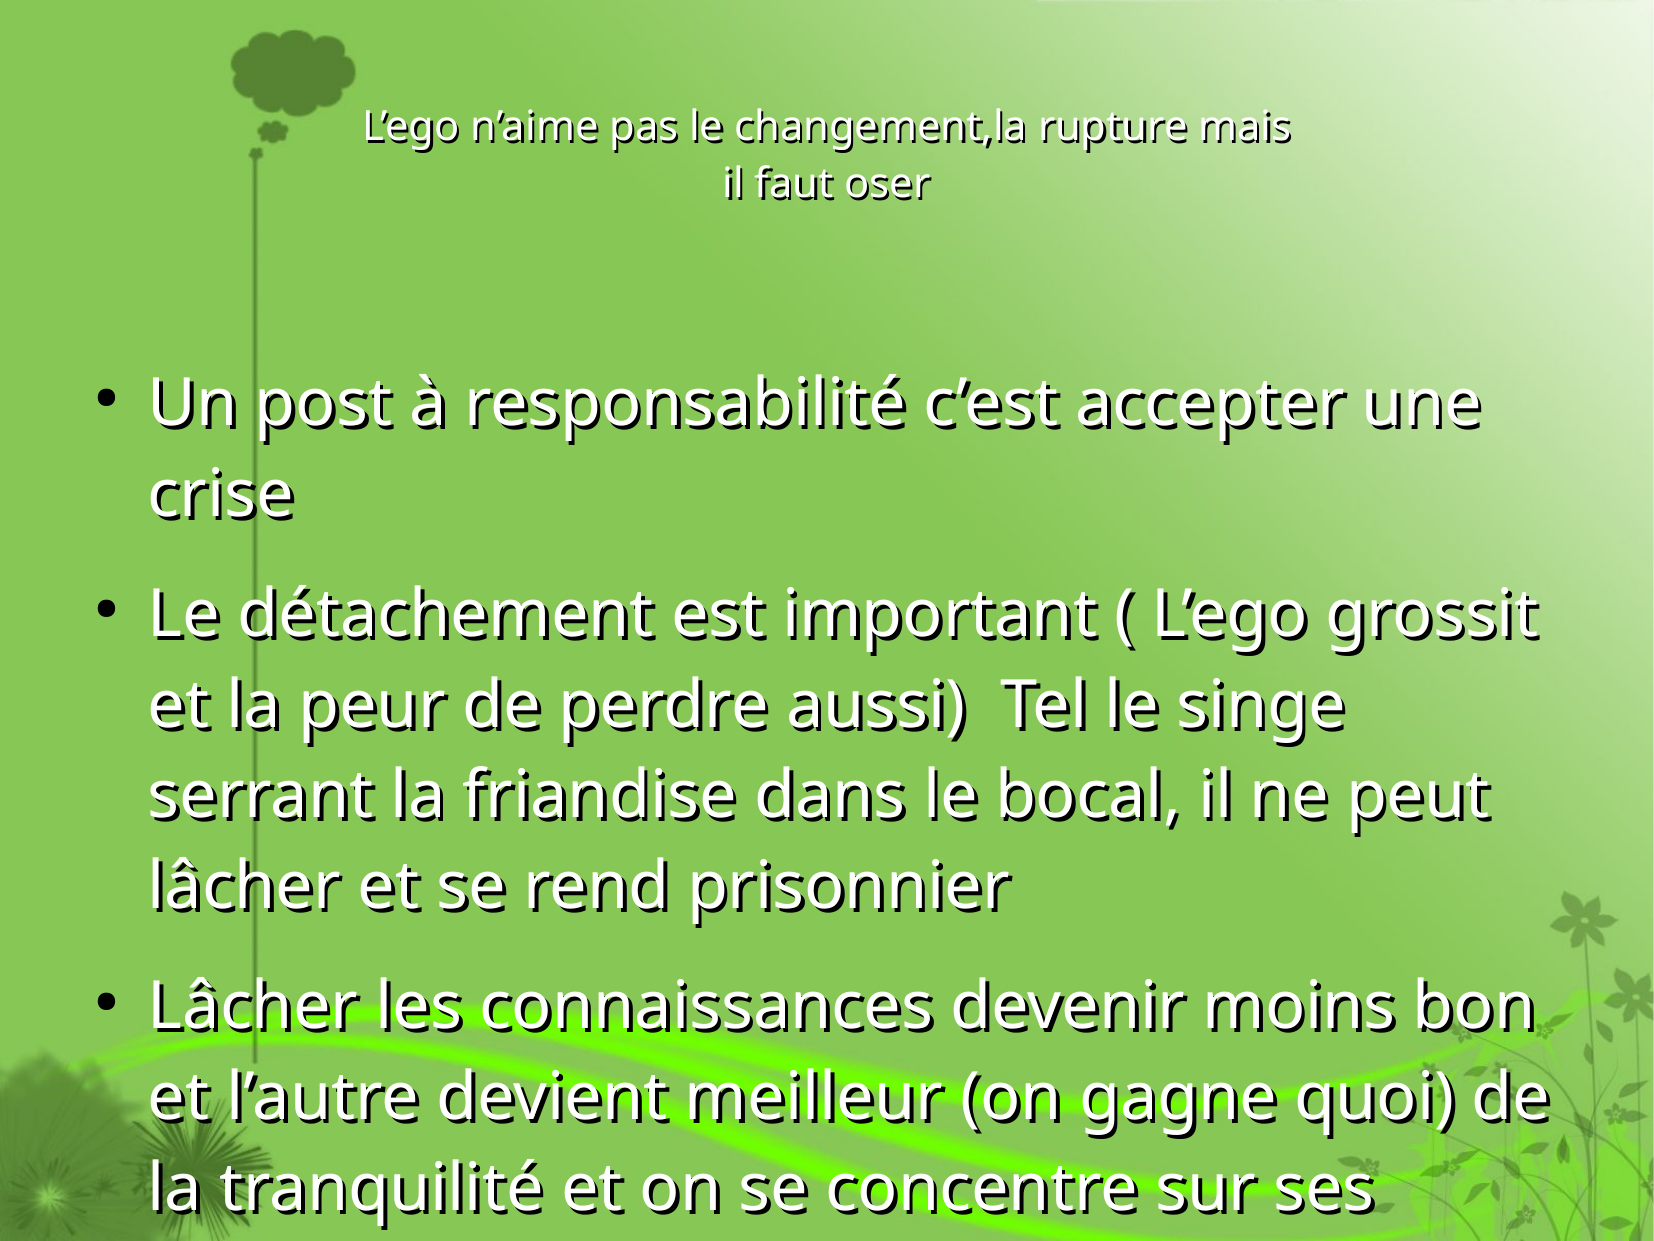

# L’ego n’aime pas le changement,la rupture mais il faut oser
Un post à responsabilité c’est accepter une crise
Le détachement est important ( L’ego grossit et la peur de perdre aussi) Tel le singe serrant la friandise dans le bocal, il ne peut lâcher et se rend prisonnier
Lâcher les connaissances devenir moins bon et l’autre devient meilleur (on gagne quoi) de la tranquilité et on se concentre sur ses talents
Oser tout donner, plonger sinon finir tout sec